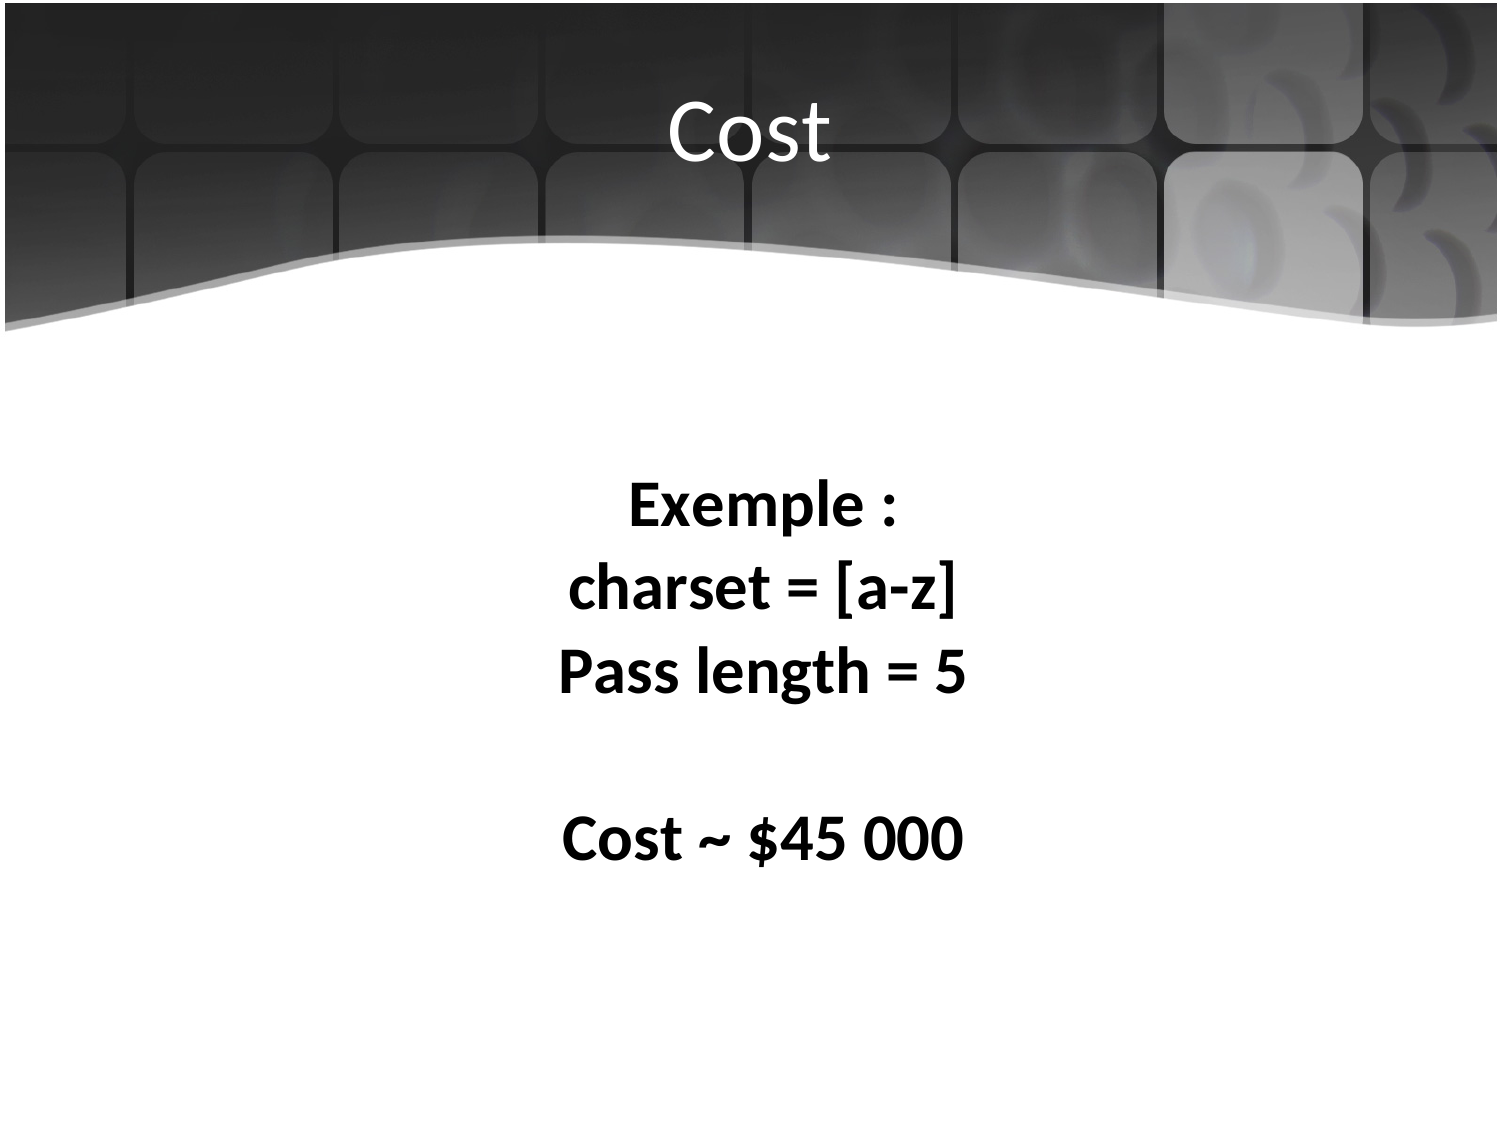

Cost
Exemple :
charset = [a-z]
Pass length = 5
Cost ~ $45 000
#